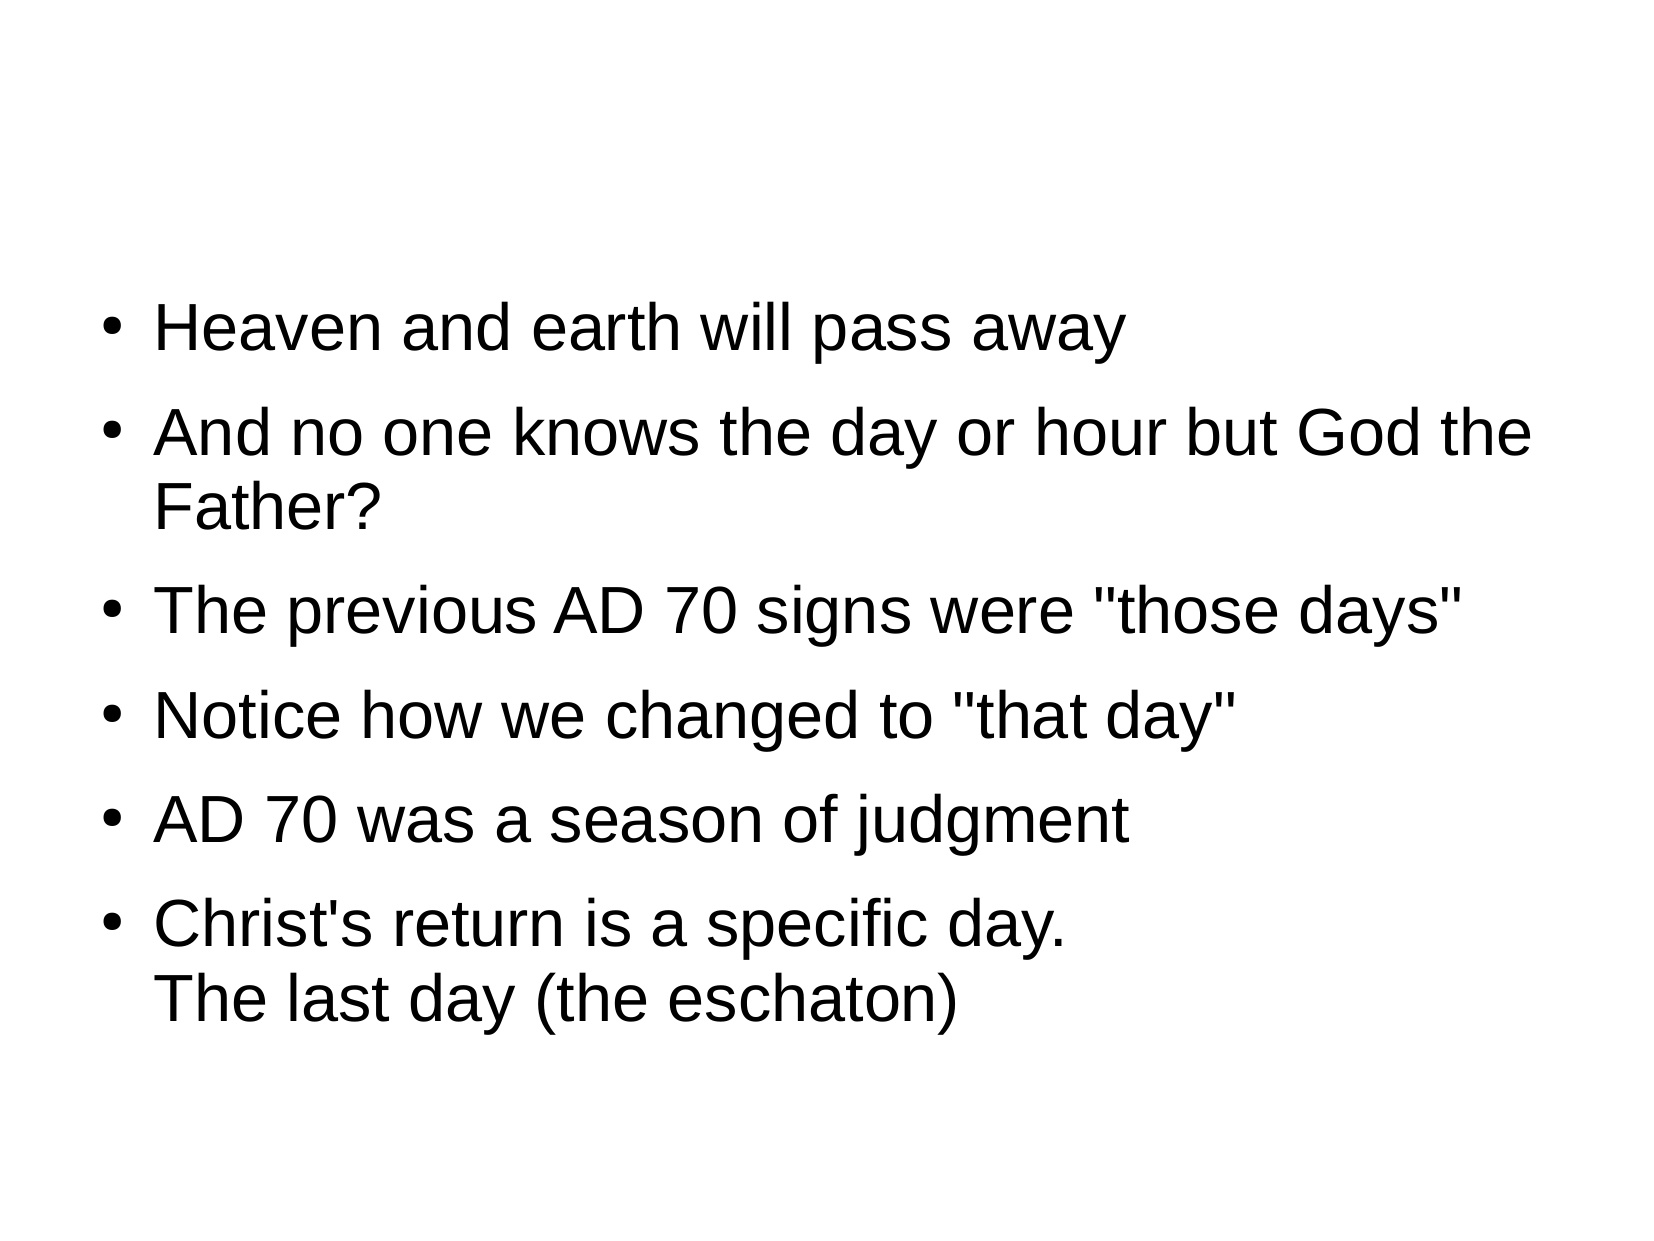

#
Heaven and earth will pass away
And no one knows the day or hour but God the Father?
The previous AD 70 signs were "those days"
Notice how we changed to "that day"
AD 70 was a season of judgment
Christ's return is a specific day.
The last day (the eschaton)